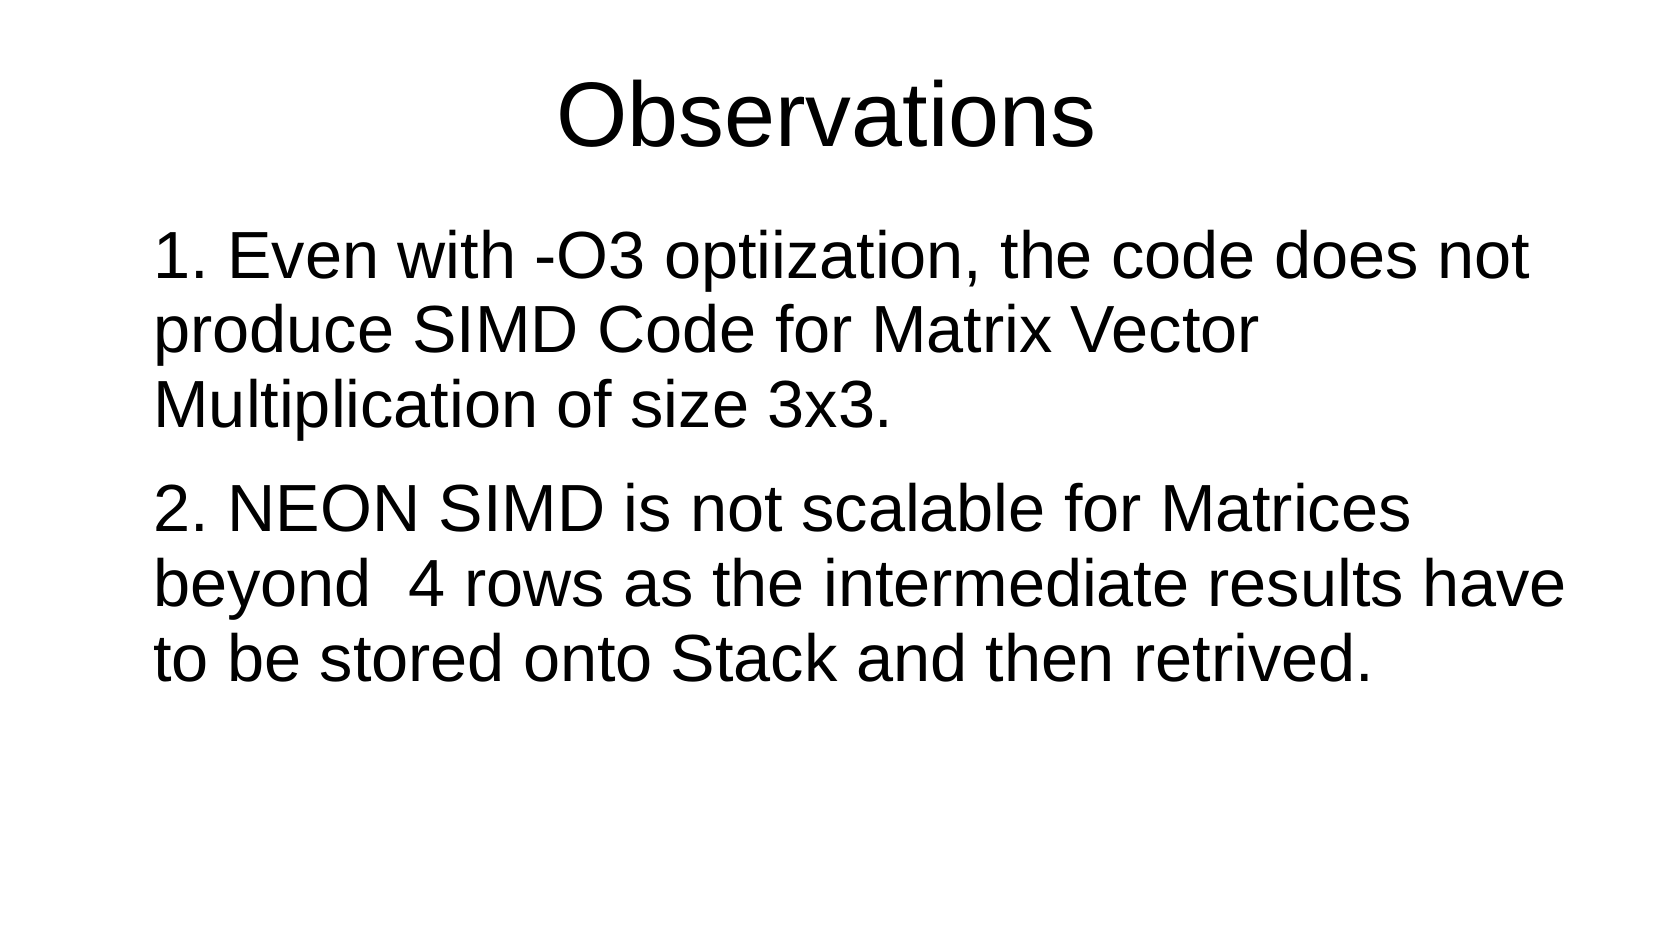

# Observations
1. Even with -O3 optiization, the code does not produce SIMD Code for Matrix Vector Multiplication of size 3x3.
2. NEON SIMD is not scalable for Matrices beyond 4 rows as the intermediate results have to be stored onto Stack and then retrived.